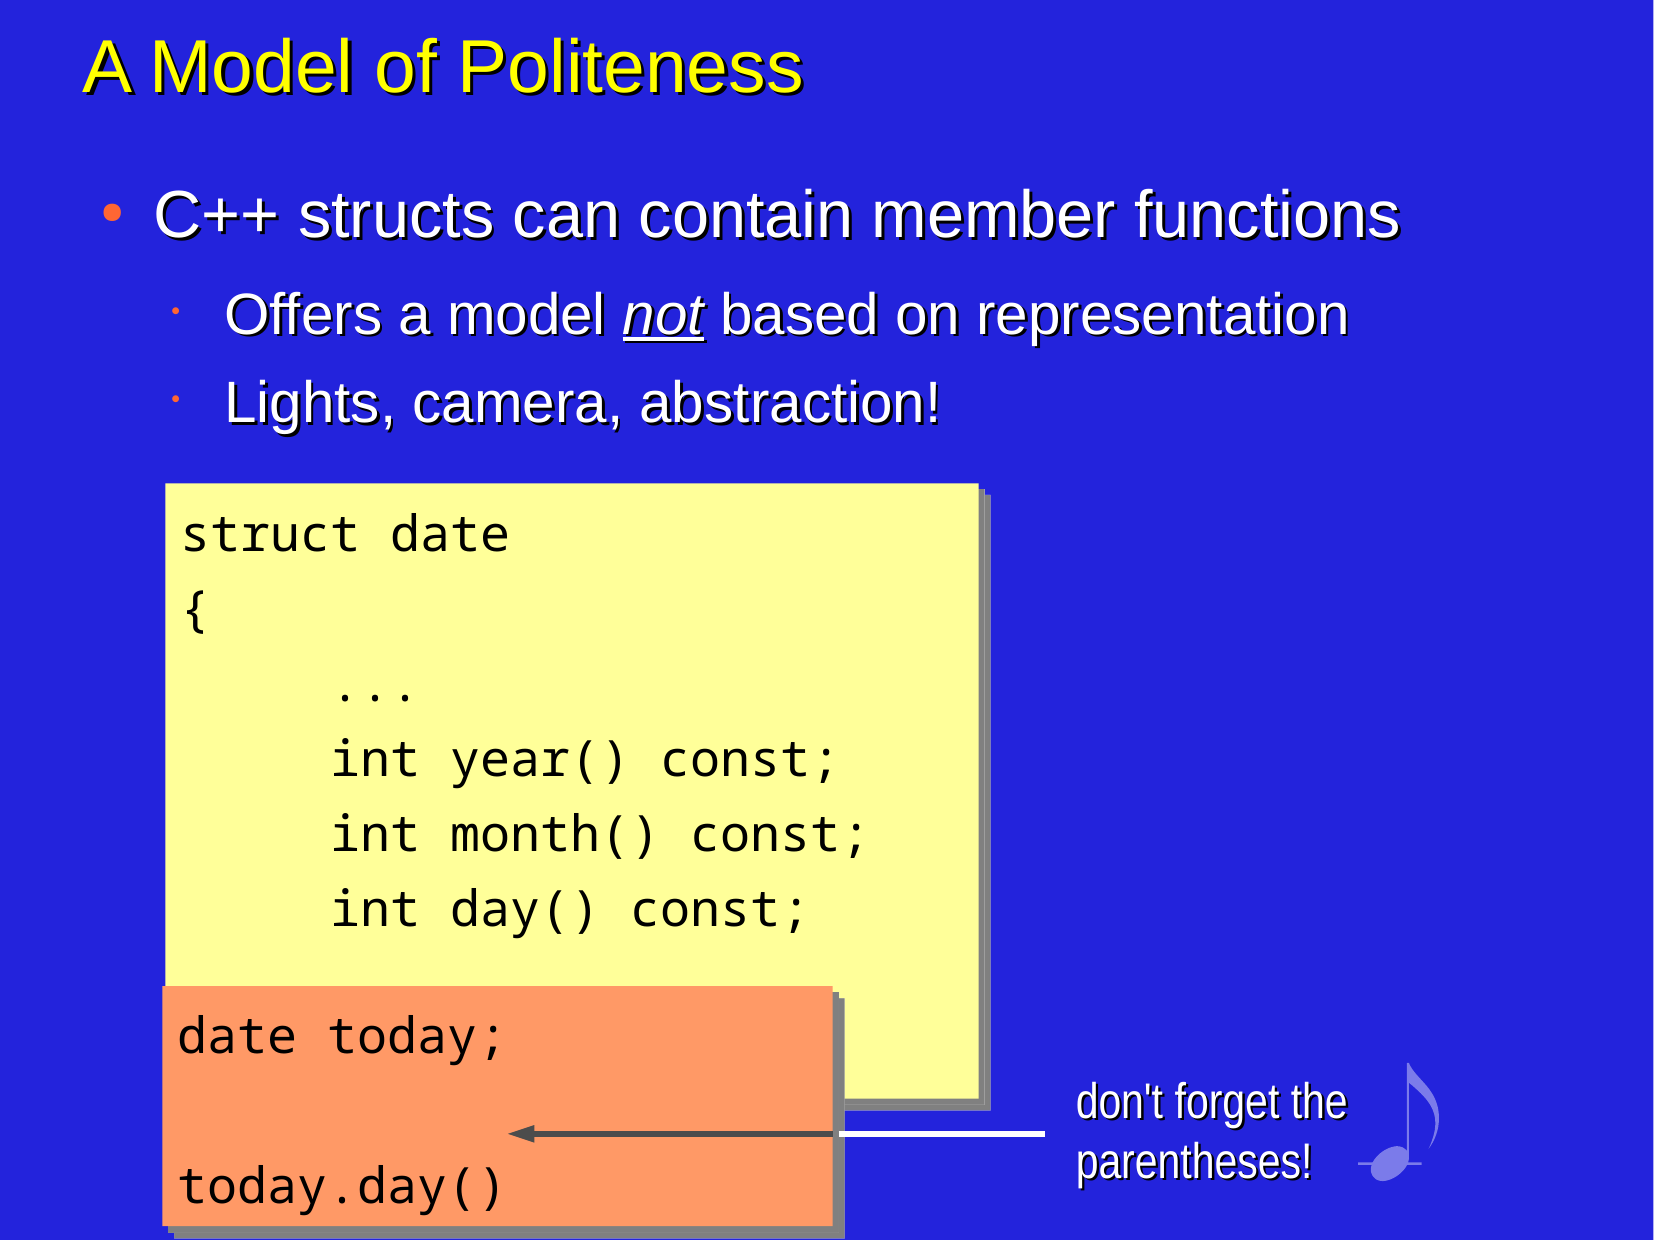

# A Model of Politeness
C++ structs can contain member functions
Offers a model not based on representation
Lights, camera, abstraction!
struct date
{
 ...
 int year() const;
 int month() const;
 int day() const;
 ...
};
date today;
today.day()
don't forget the parentheses!